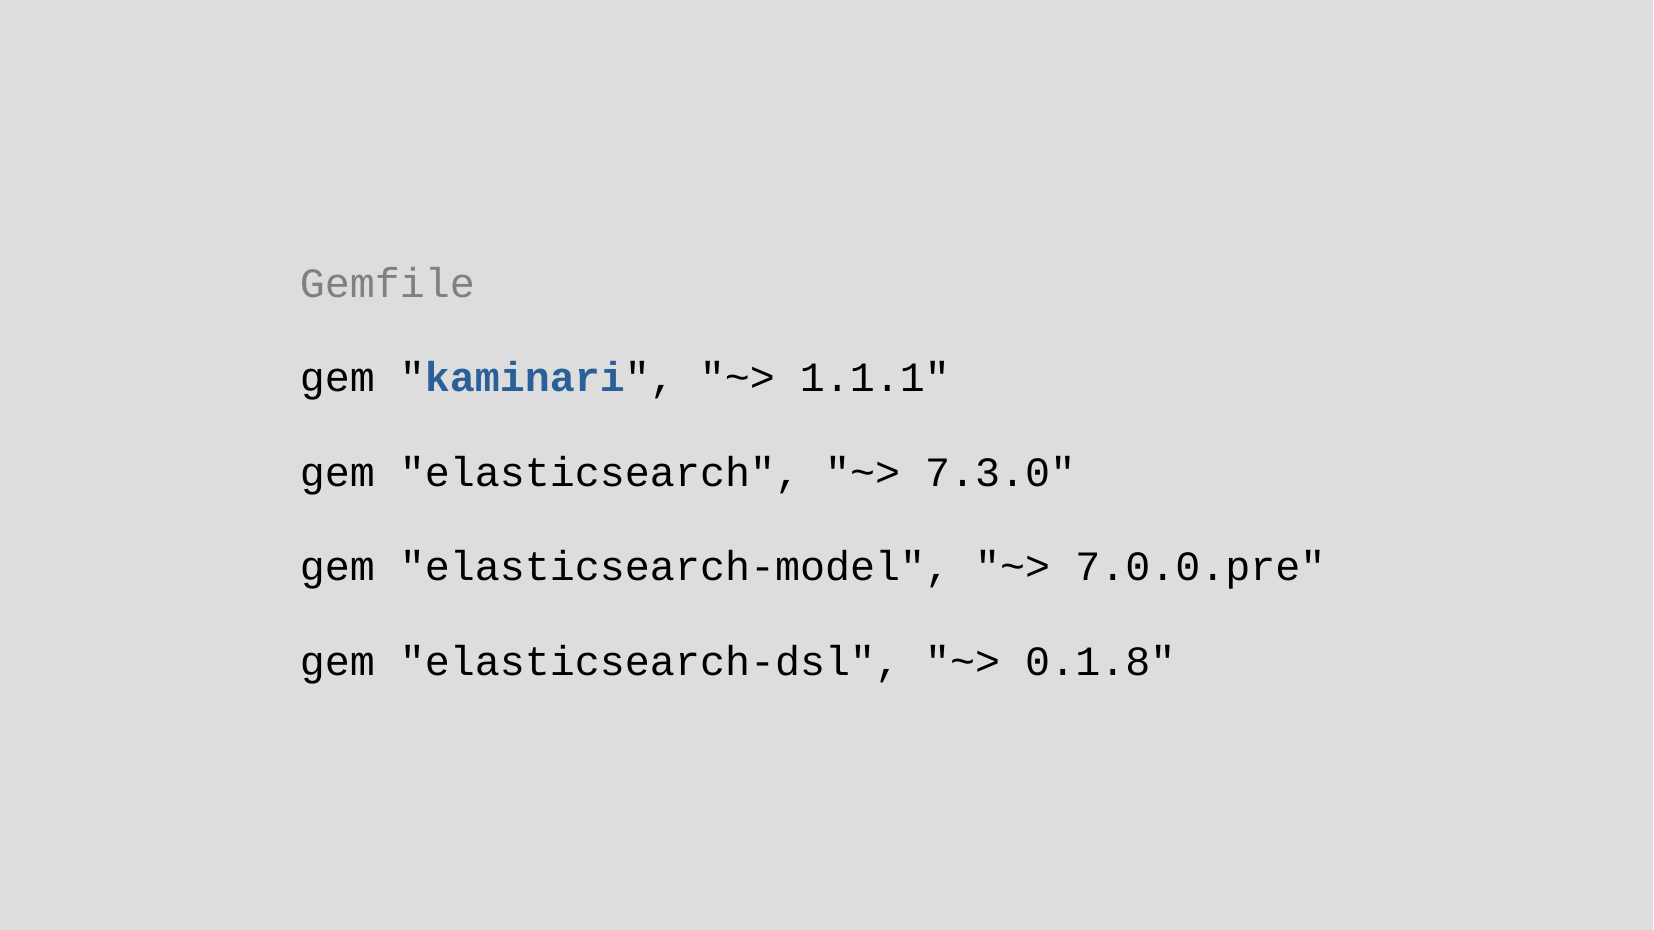

Gemfile
gem "kaminari", "~> 1.1.1"
gem "elasticsearch", "~> 7.3.0"
gem "elasticsearch-model", "~> 7.0.0.pre"
gem "elasticsearch-dsl", "~> 0.1.8"